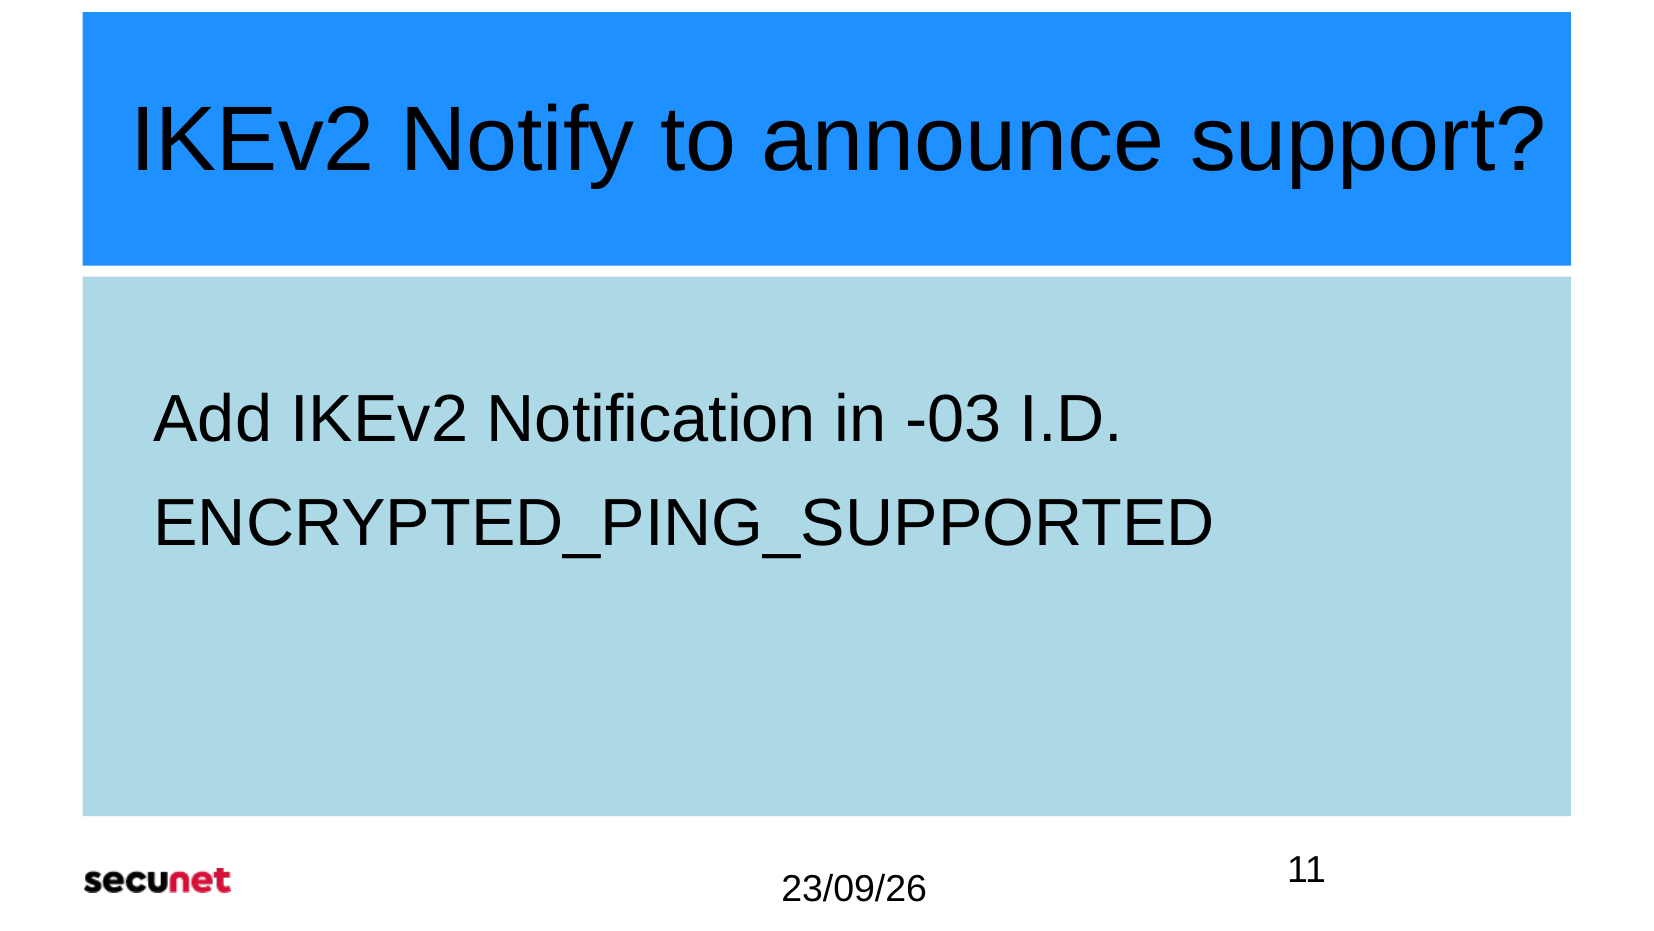

# IKEv2 Notify to announce support?
Add IKEv2 Notification in -03 I.D.
ENCRYPTED_PING_SUPPORTED